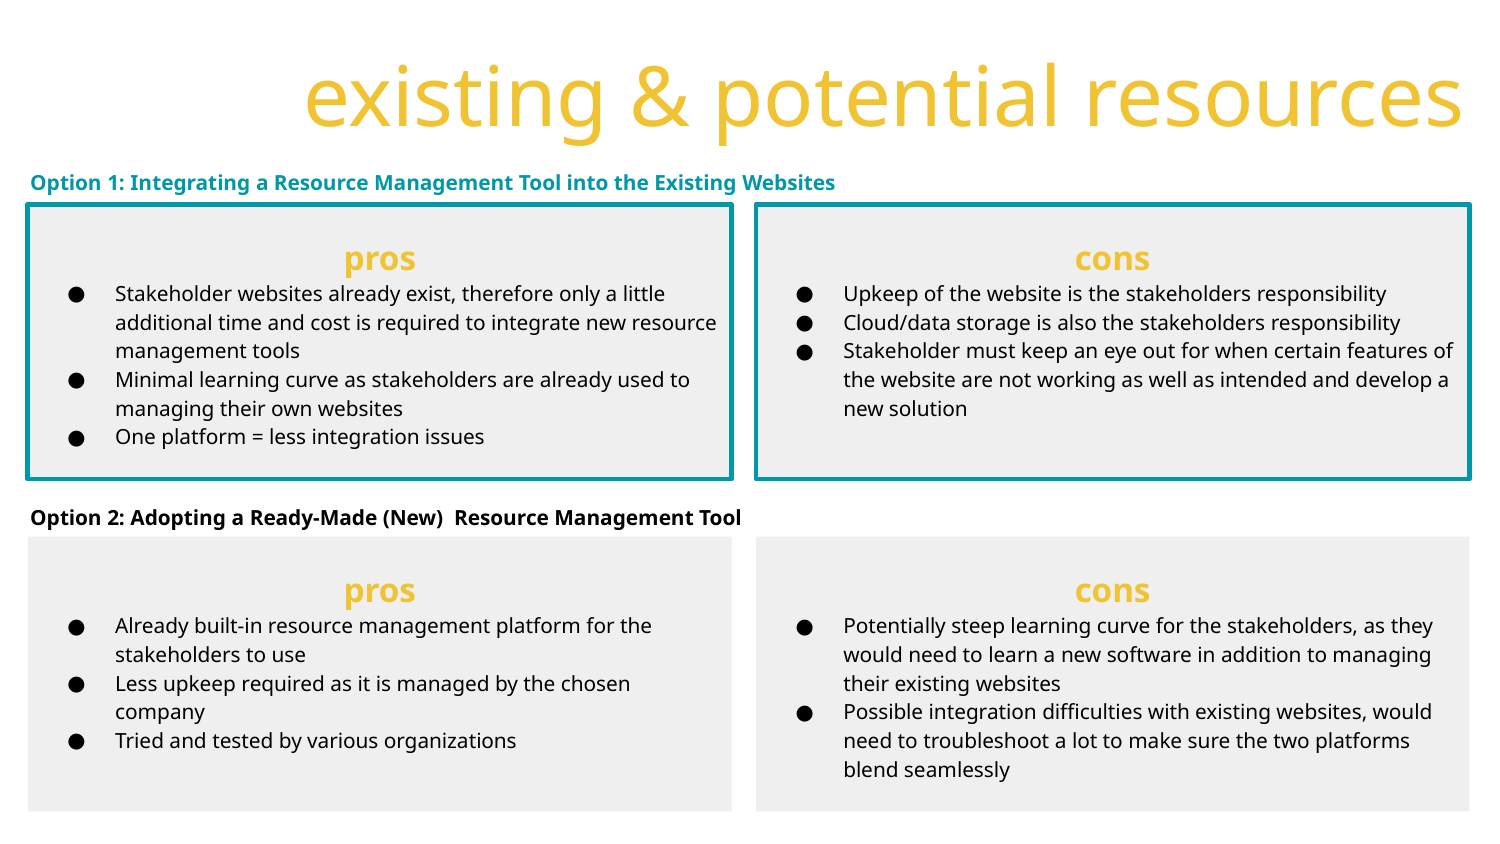

existing & potential resources
Option 1: Integrating a Resource Management Tool into the Existing Websites
pros
Stakeholder websites already exist, therefore only a little additional time and cost is required to integrate new resource management tools
Minimal learning curve as stakeholders are already used to managing their own websites
One platform = less integration issues
cons
Upkeep of the website is the stakeholders responsibility
Cloud/data storage is also the stakeholders responsibility
Stakeholder must keep an eye out for when certain features of the website are not working as well as intended and develop a new solution
Option 2: Adopting a Ready-Made (New) Resource Management Tool
pros
Already built-in resource management platform for the stakeholders to use
Less upkeep required as it is managed by the chosen company
Tried and tested by various organizations
cons
Potentially steep learning curve for the stakeholders, as they would need to learn a new software in addition to managing their existing websites
Possible integration difficulties with existing websites, would need to troubleshoot a lot to make sure the two platforms blend seamlessly